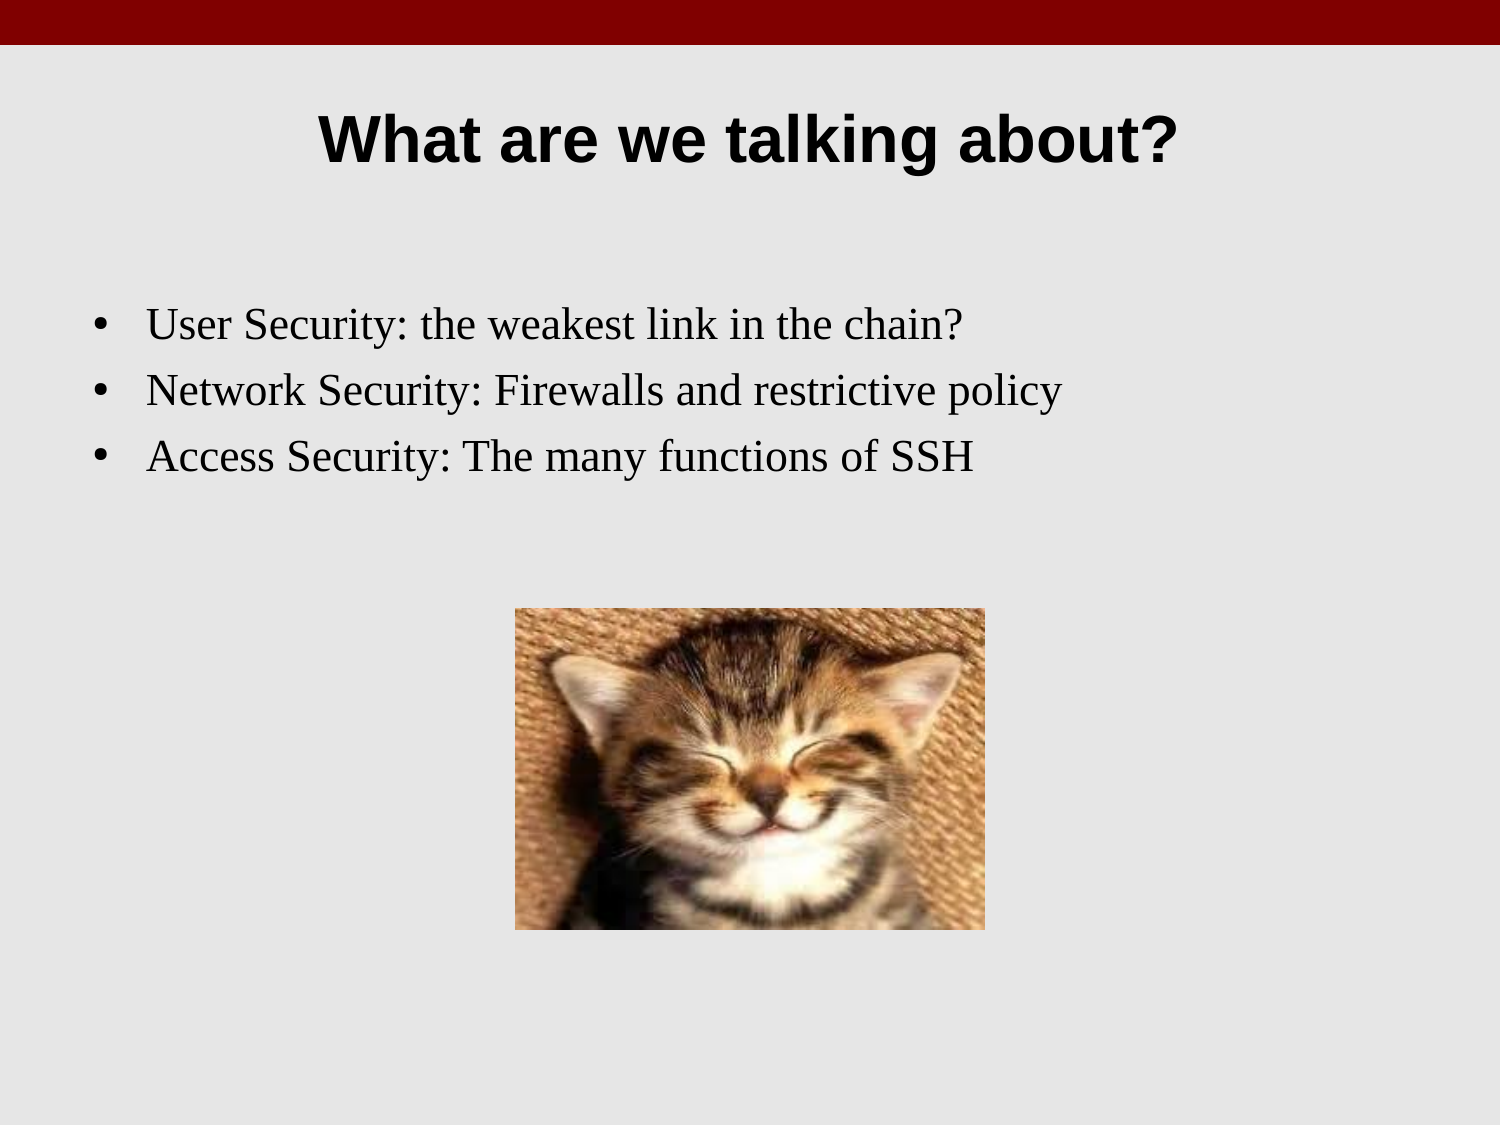

# What are we talking about?
User Security: the weakest link in the chain?
Network Security: Firewalls and restrictive policy
Access Security: The many functions of SSH